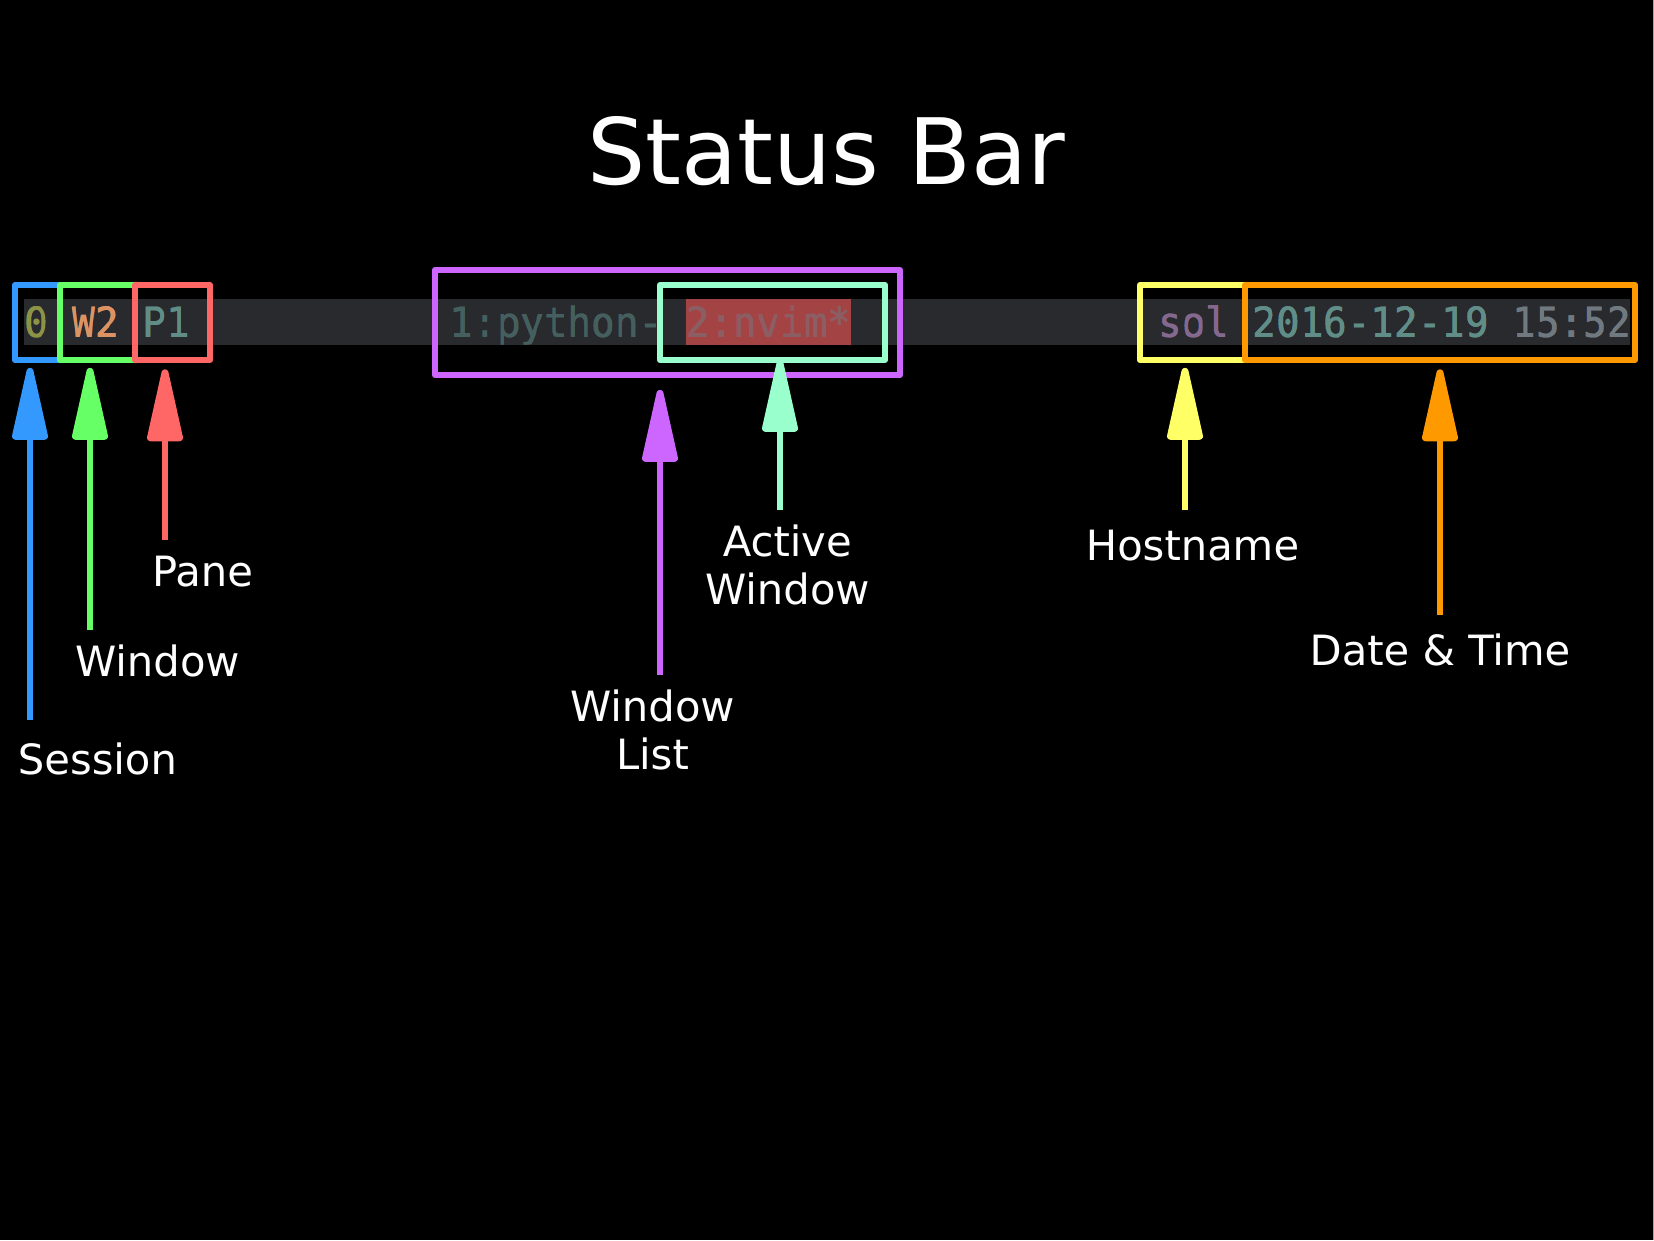

# Status Bar
Active Window
Hostname
Pane
Date & Time
Window
Window
List
Session